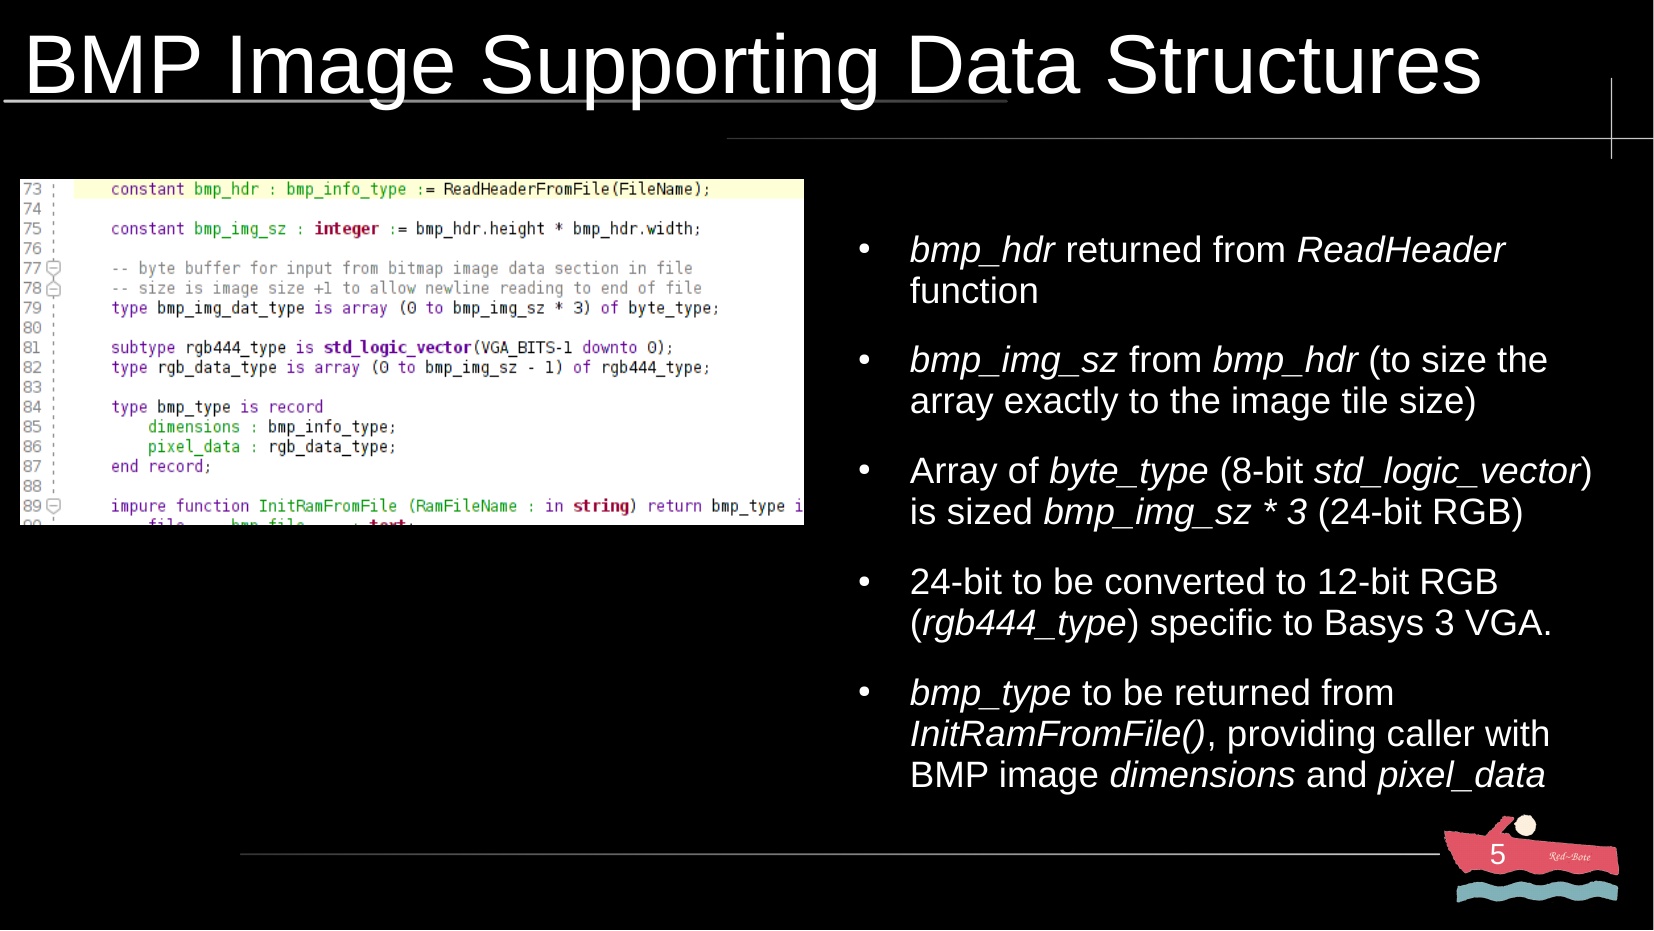

# BMP Image Supporting Data Structures
bmp_hdr returned from ReadHeader function
bmp_img_sz from bmp_hdr (to size the array exactly to the image tile size)
Array of byte_type (8-bit std_logic_vector) is sized bmp_img_sz * 3 (24-bit RGB)
24-bit to be converted to 12-bit RGB (rgb444_type) specific to Basys 3 VGA.
bmp_type to be returned from InitRamFromFile(), providing caller with BMP image dimensions and pixel_data
5